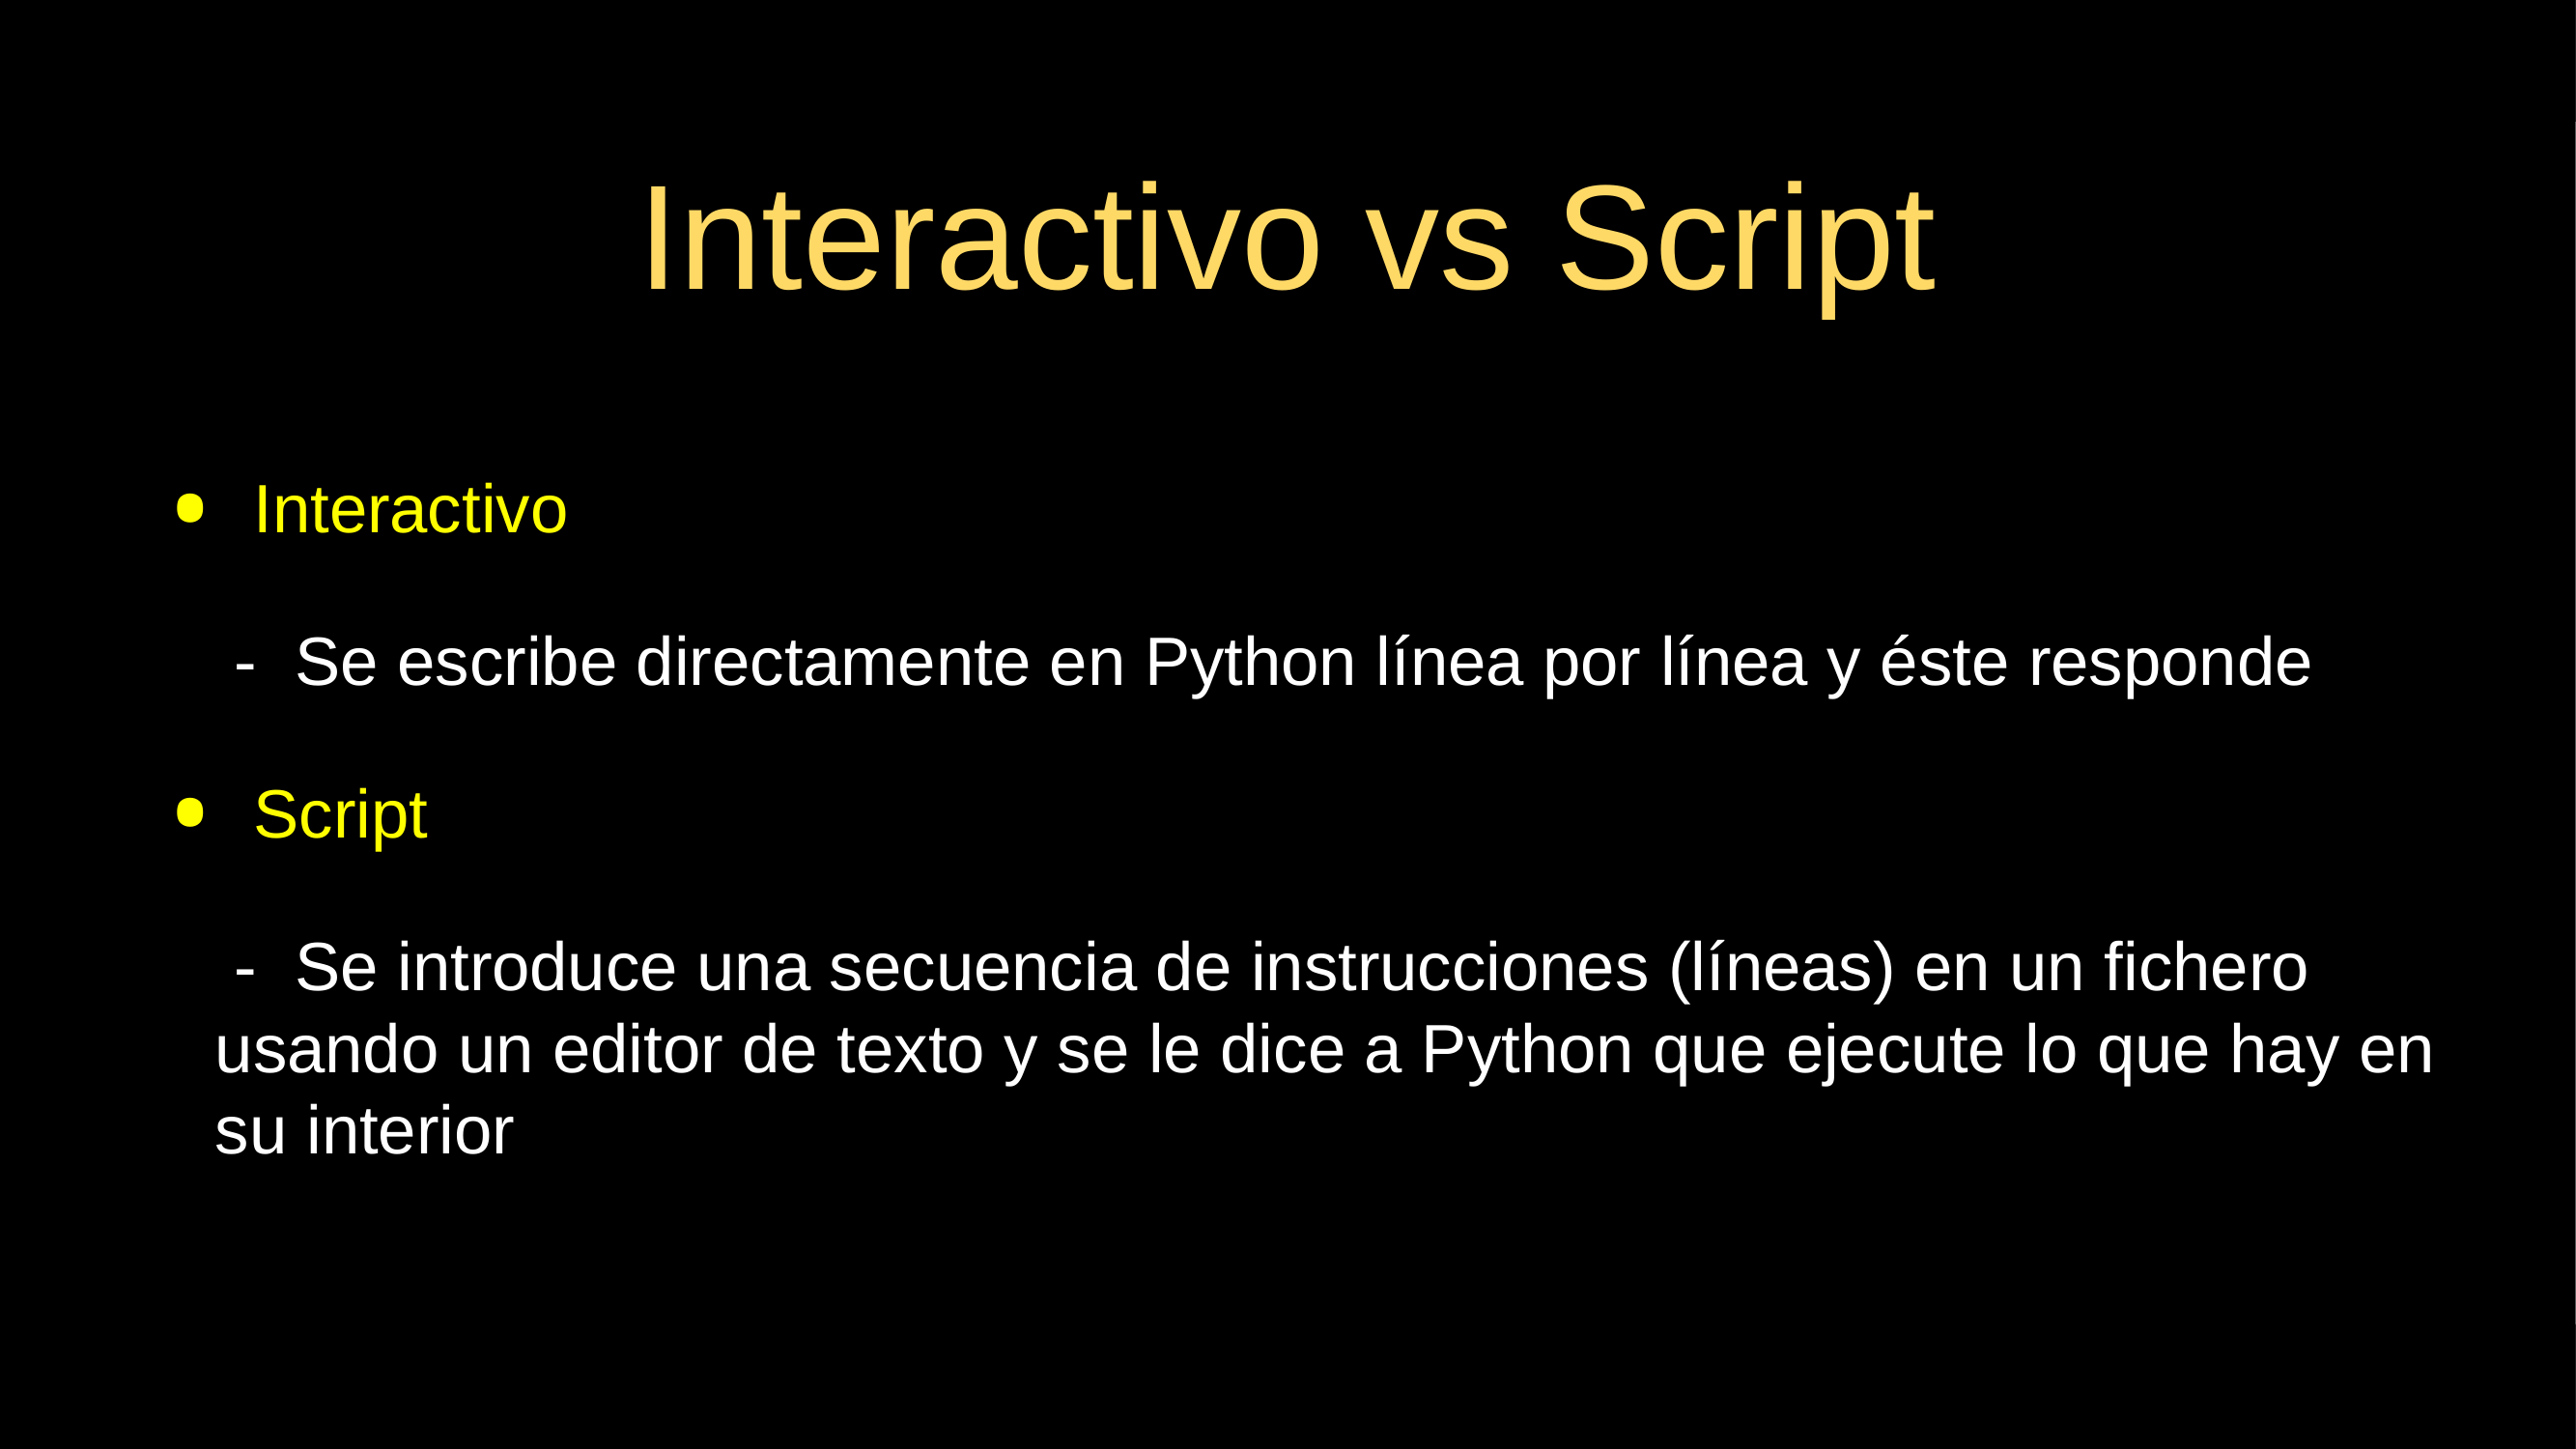

# Interactivo vs Script
Interactivo
 - Se escribe directamente en Python línea por línea y éste responde
Script
 - Se introduce una secuencia de instrucciones (líneas) en un fichero usando un editor de texto y se le dice a Python que ejecute lo que hay en su interior